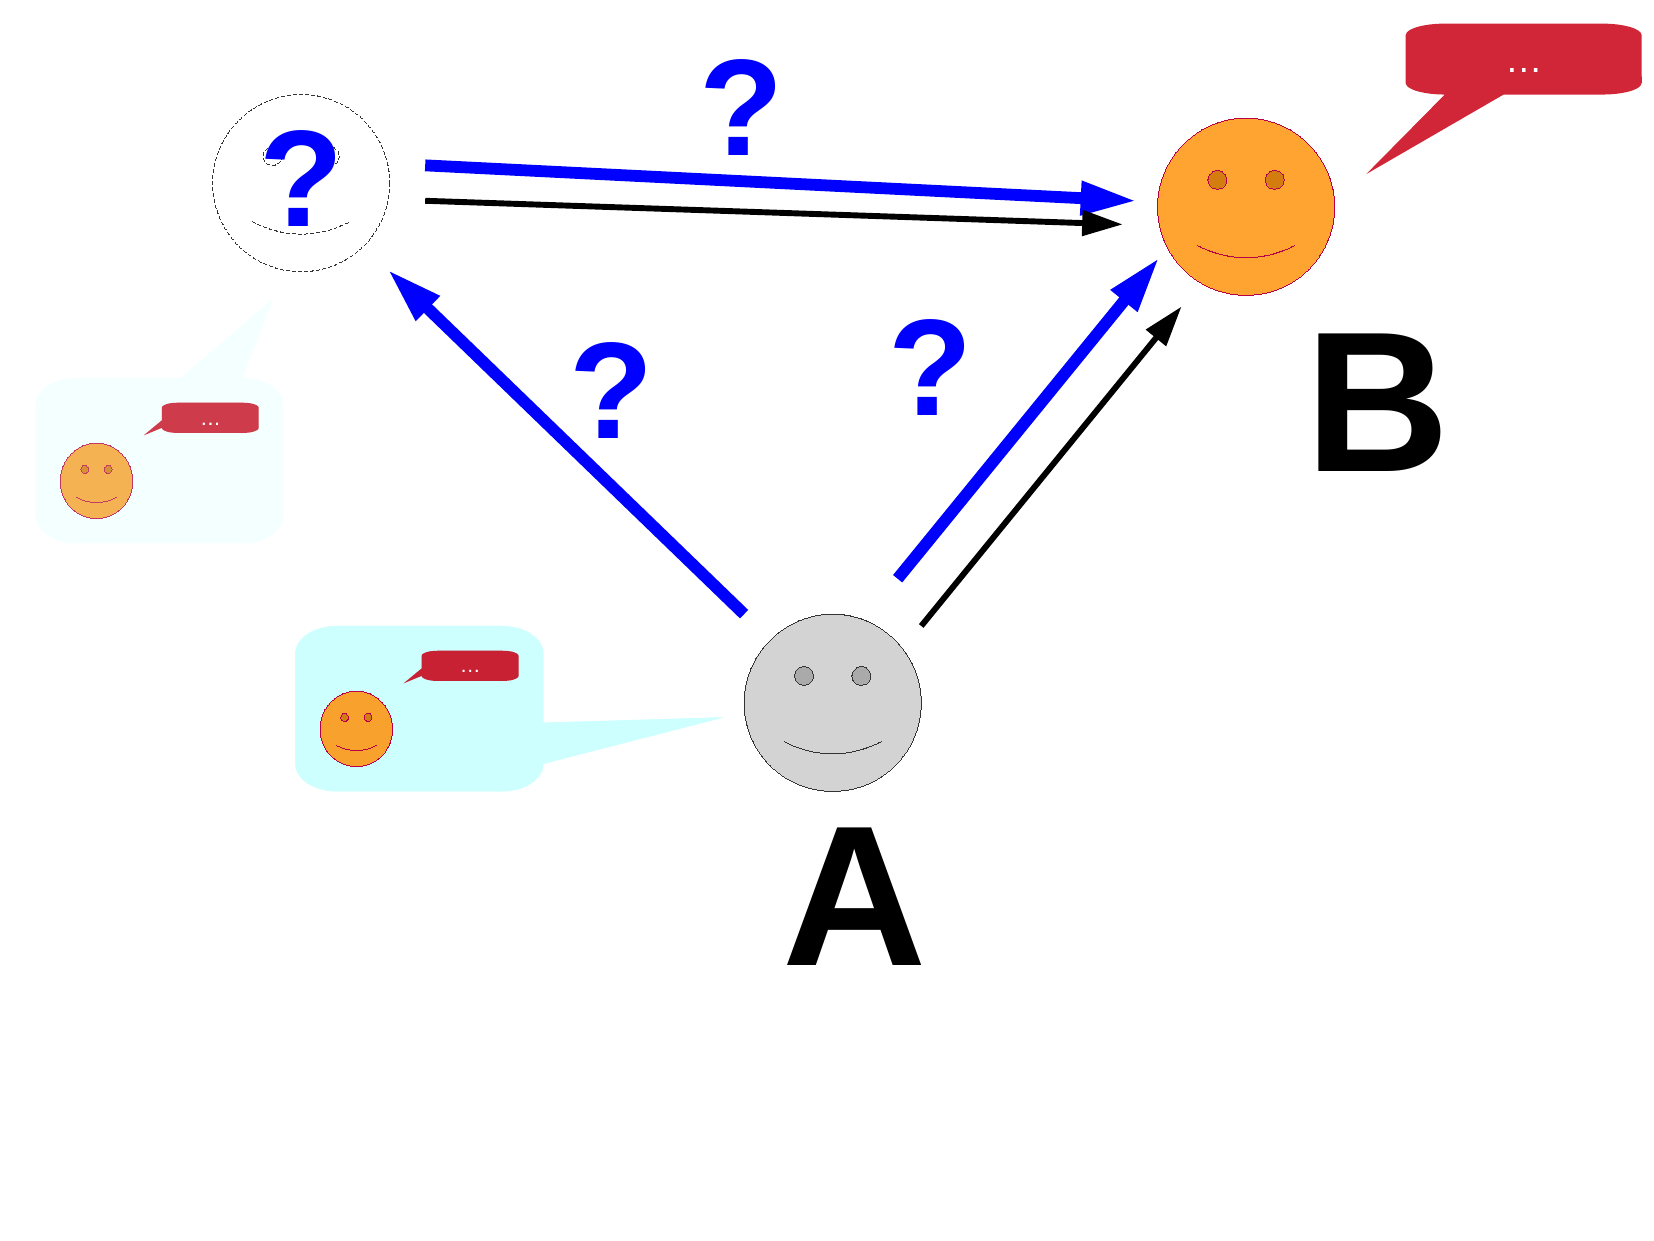

?
…
?
?
B
?
…
…
…
…
A